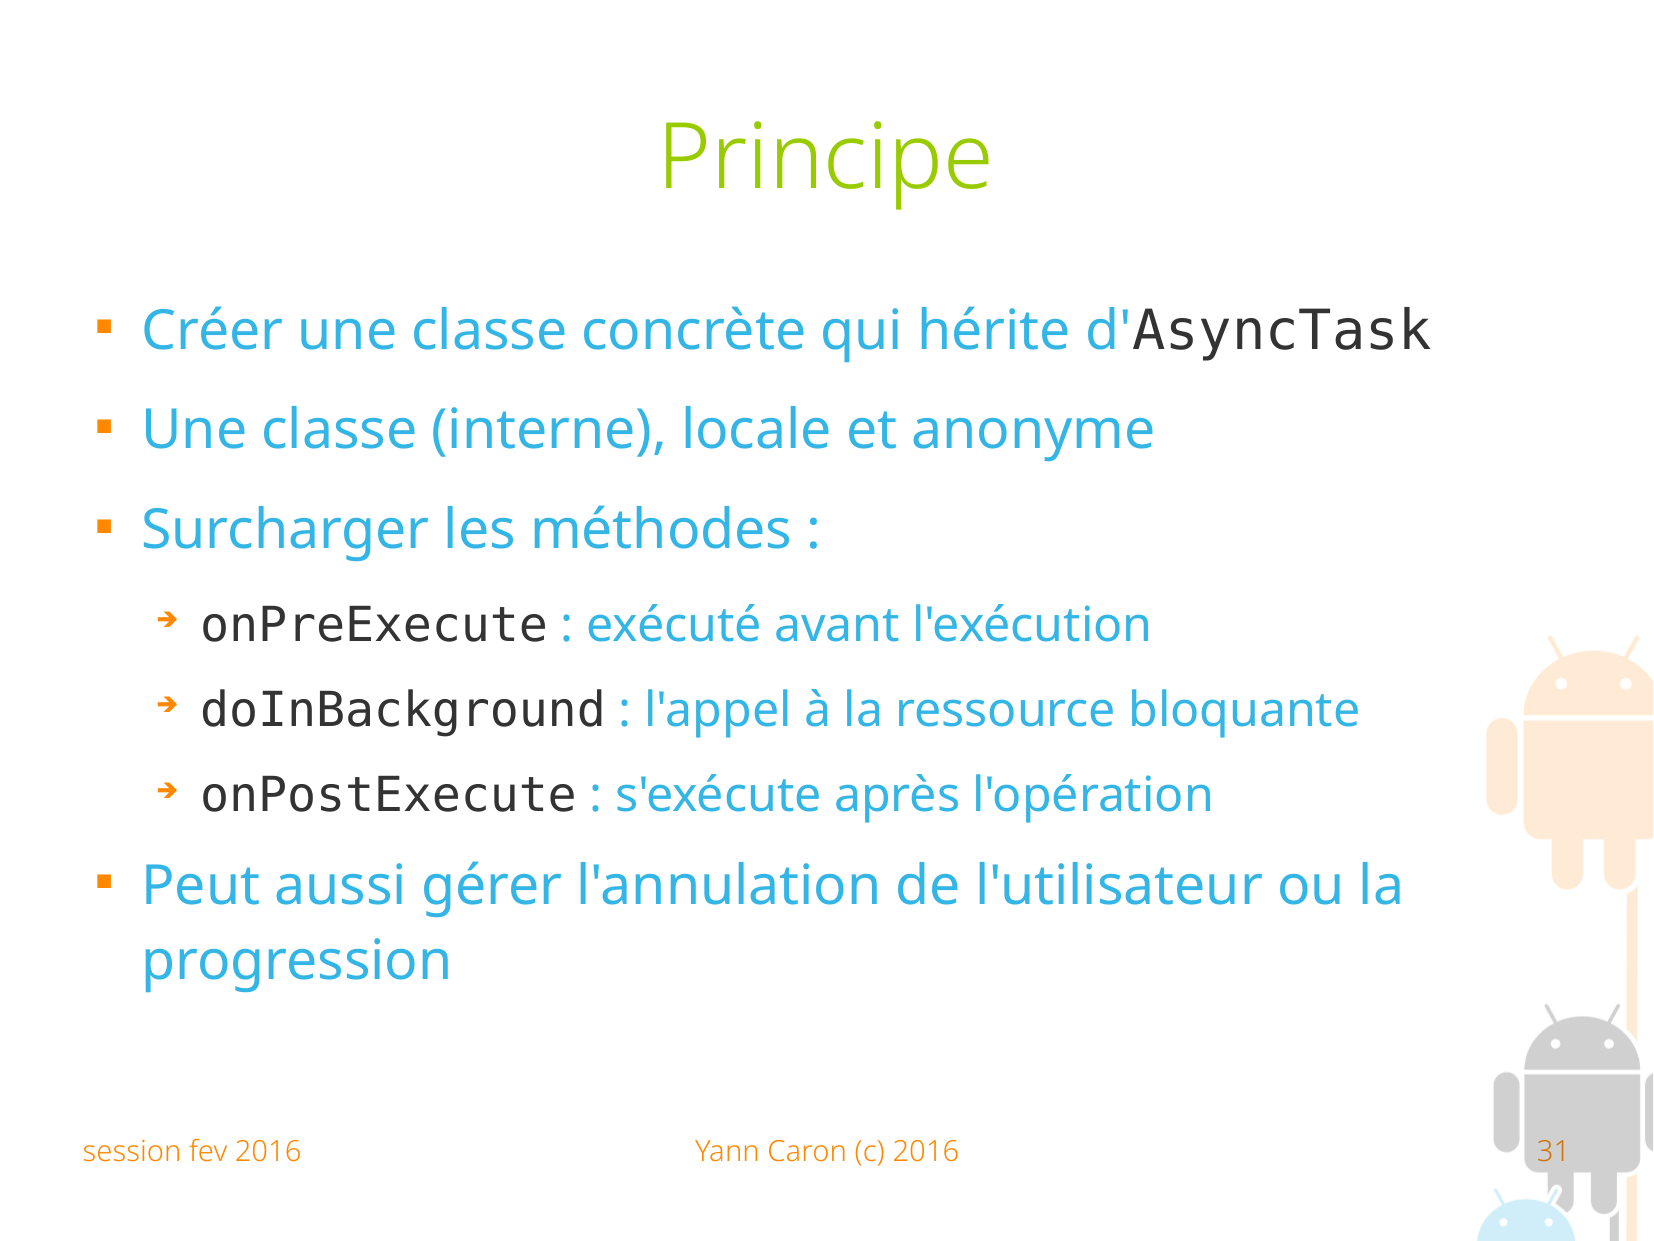

# Principe
Créer une classe concrète qui hérite d'AsyncTask
Une classe (interne), locale et anonyme
Surcharger les méthodes :
onPreExecute : exécuté avant l'exécution
doInBackground : l'appel à la ressource bloquante
onPostExecute : s'exécute après l'opération
Peut aussi gérer l'annulation de l'utilisateur ou la progression
session fev 2016
Yann Caron (c) 2016
31